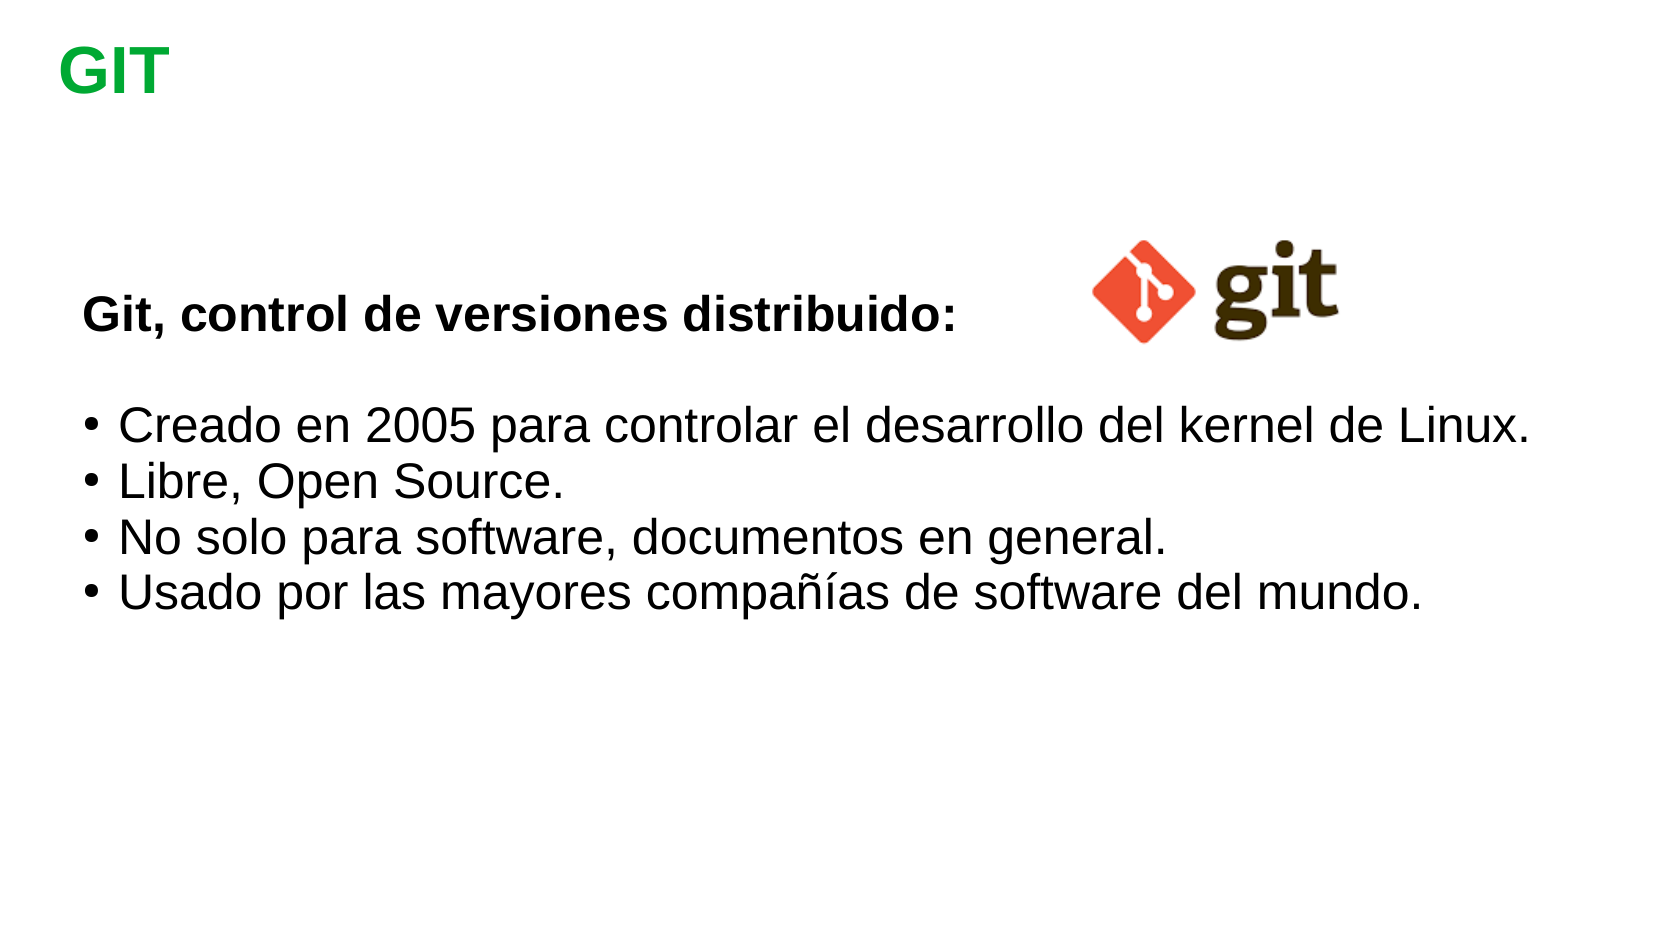

GIT
# Git, control de versiones distribuido:
Creado en 2005 para controlar el desarrollo del kernel de Linux.
Libre, Open Source.
No solo para software, documentos en general.
Usado por las mayores compañías de software del mundo.